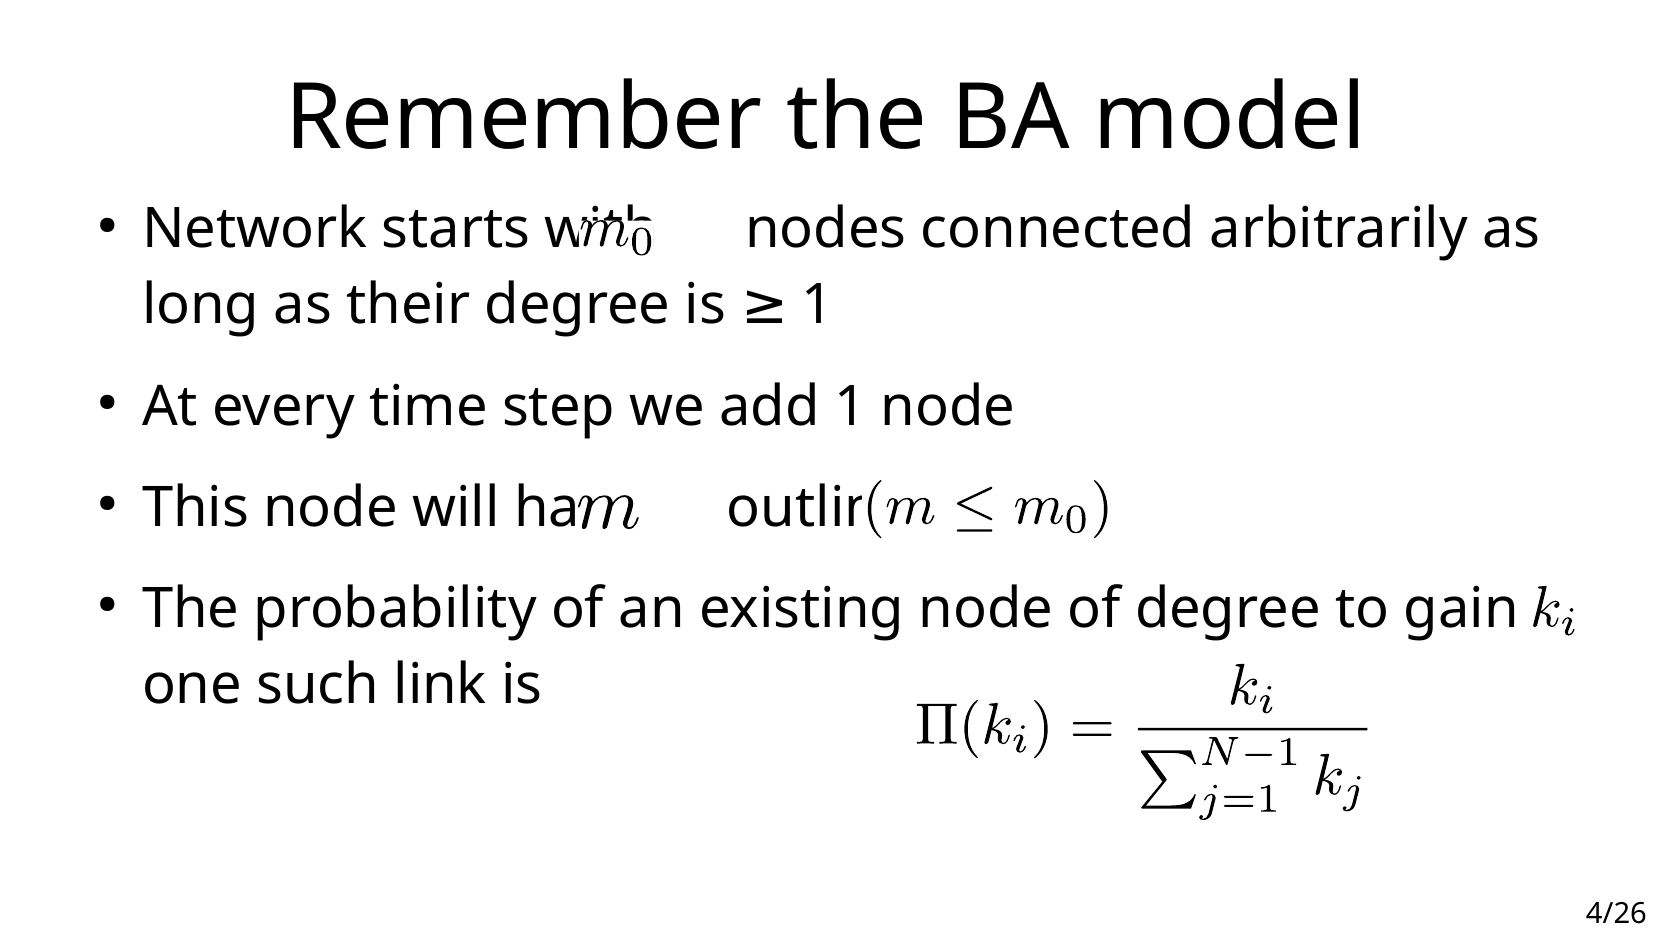

# Remember the BA model
Network starts with nodes connected arbitrarily as long as their degree is ≥ 1
At every time step we add 1 node
This node will have outlinks
The probability of an existing node of degree to gain one such link is
4